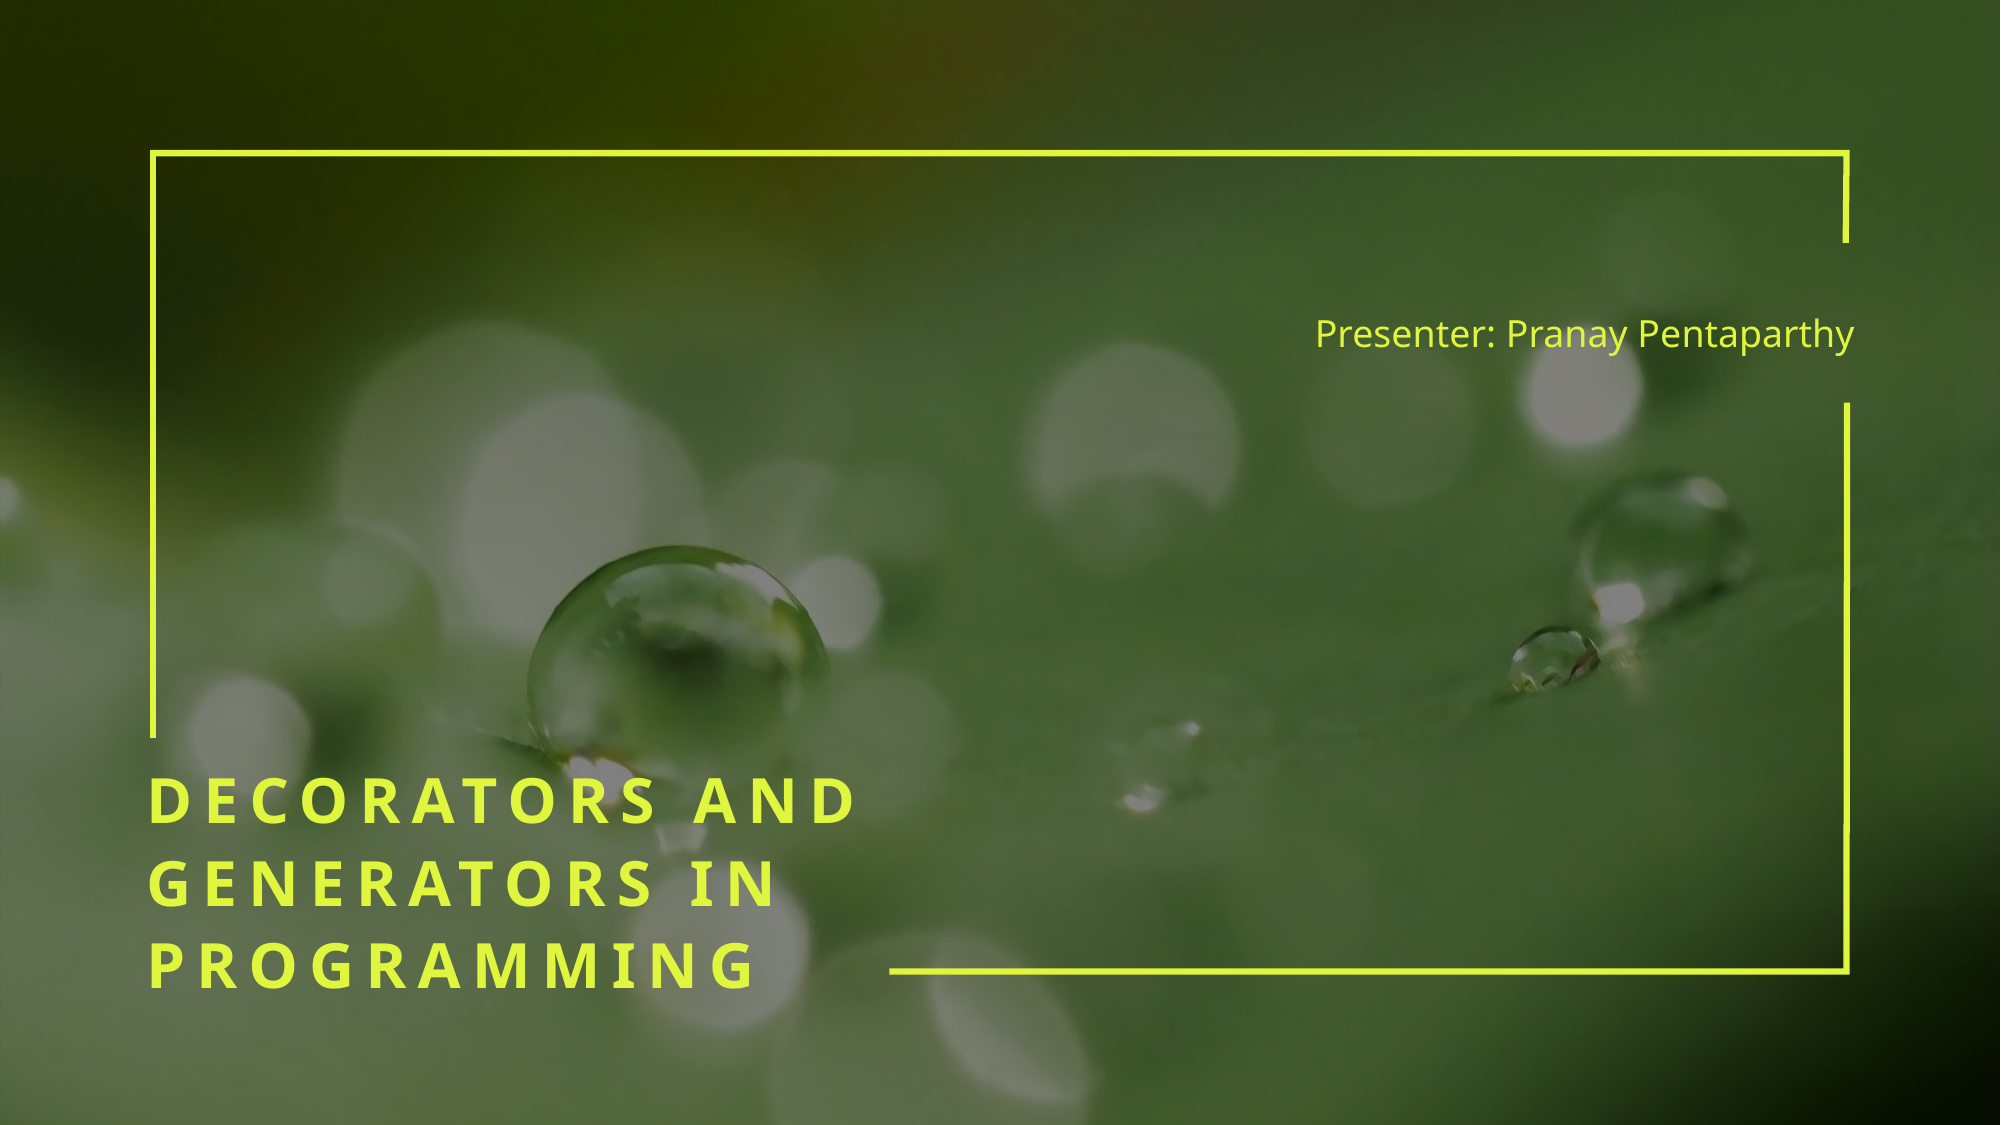

Presenter: Pranay Pentaparthy
# Decorators and Generators in Programming